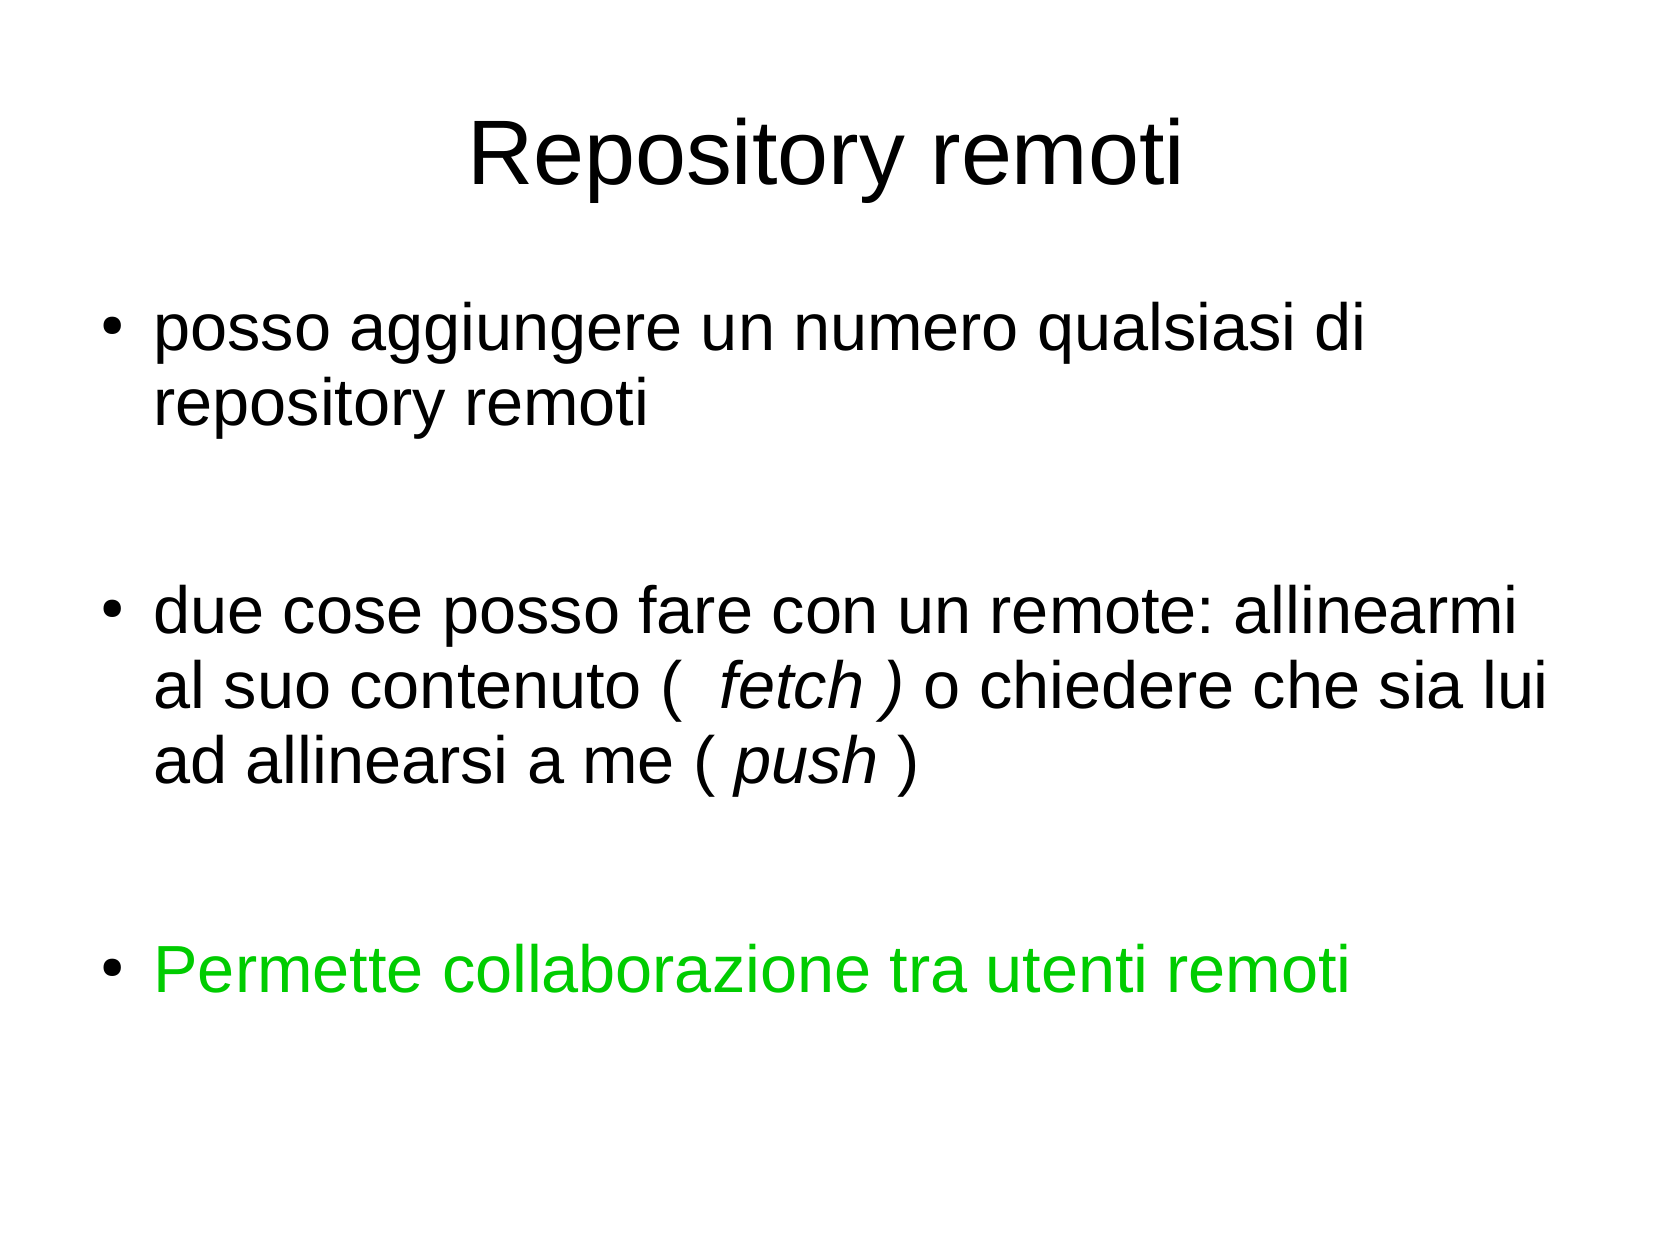

# Repository remoti
posso aggiungere un numero qualsiasi di repository remoti
due cose posso fare con un remote: allinearmi al suo contenuto ( fetch ) o chiedere che sia lui ad allinearsi a me ( push )
Permette collaborazione tra utenti remoti